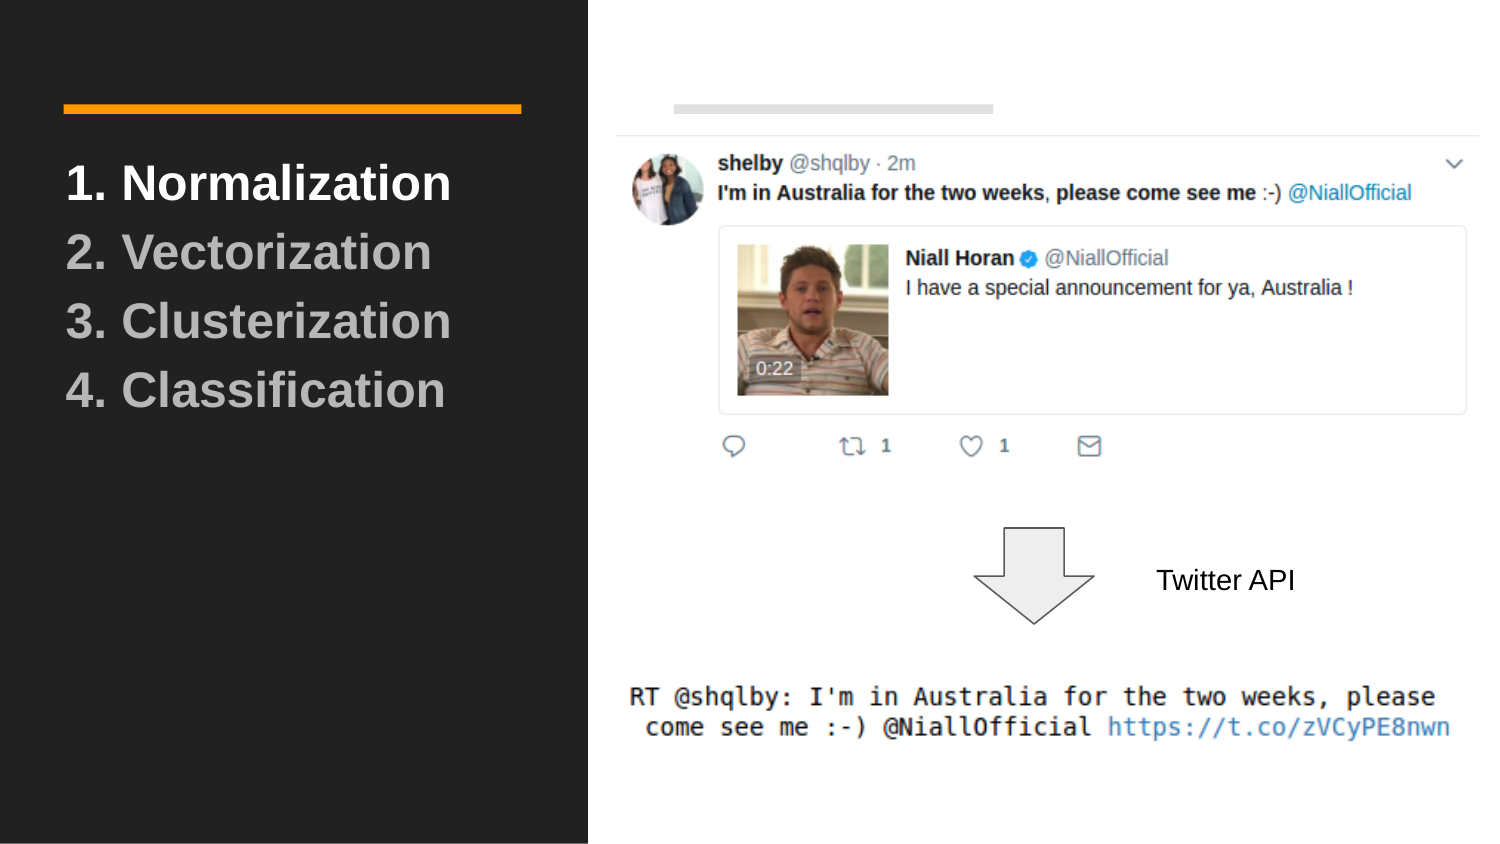

# 1. Normalization 2. Vectorization 3. Clusterization 4. Classification
Twitter API